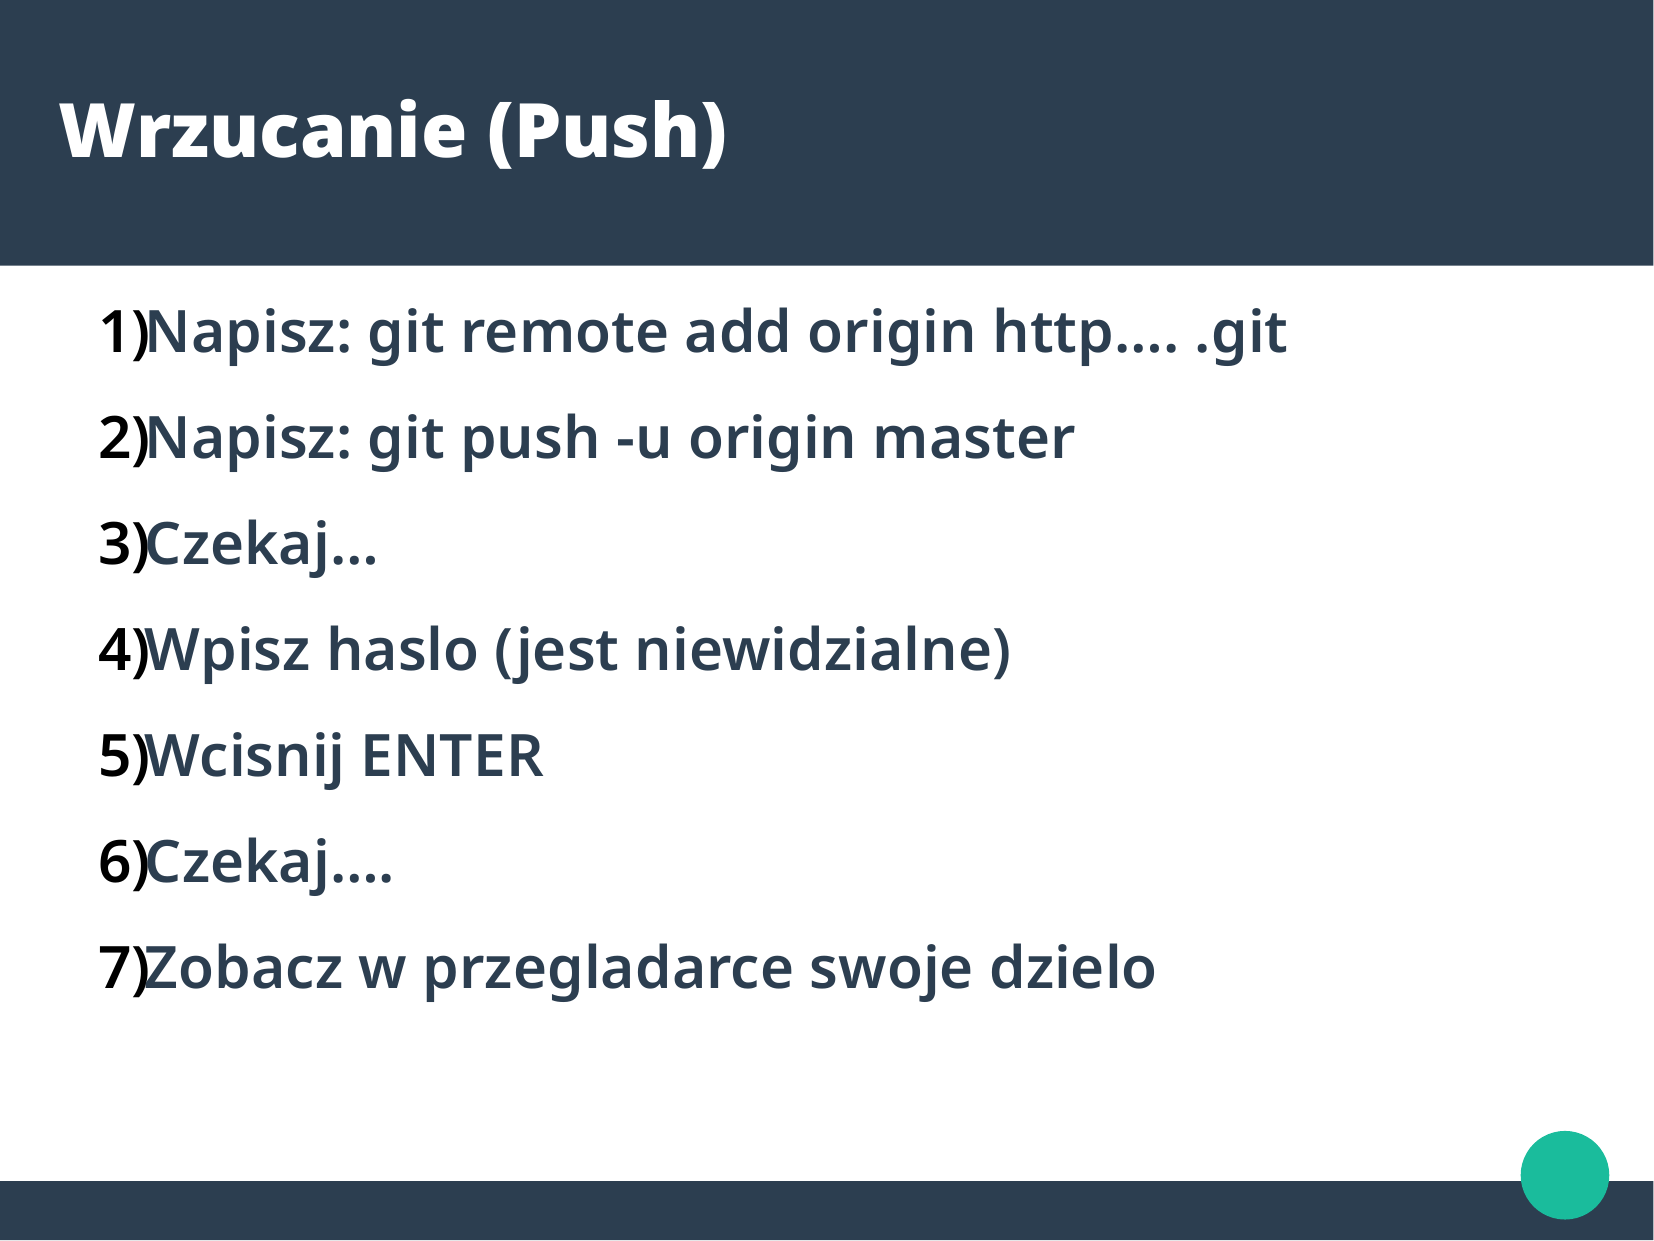

# Wrzucanie (Push)
Napisz: git remote add origin http…. .git
Napisz: git push -u origin master
Czekaj…
Wpisz haslo (jest niewidzialne)
Wcisnij ENTER
Czekaj….
Zobacz w przegladarce swoje dzielo